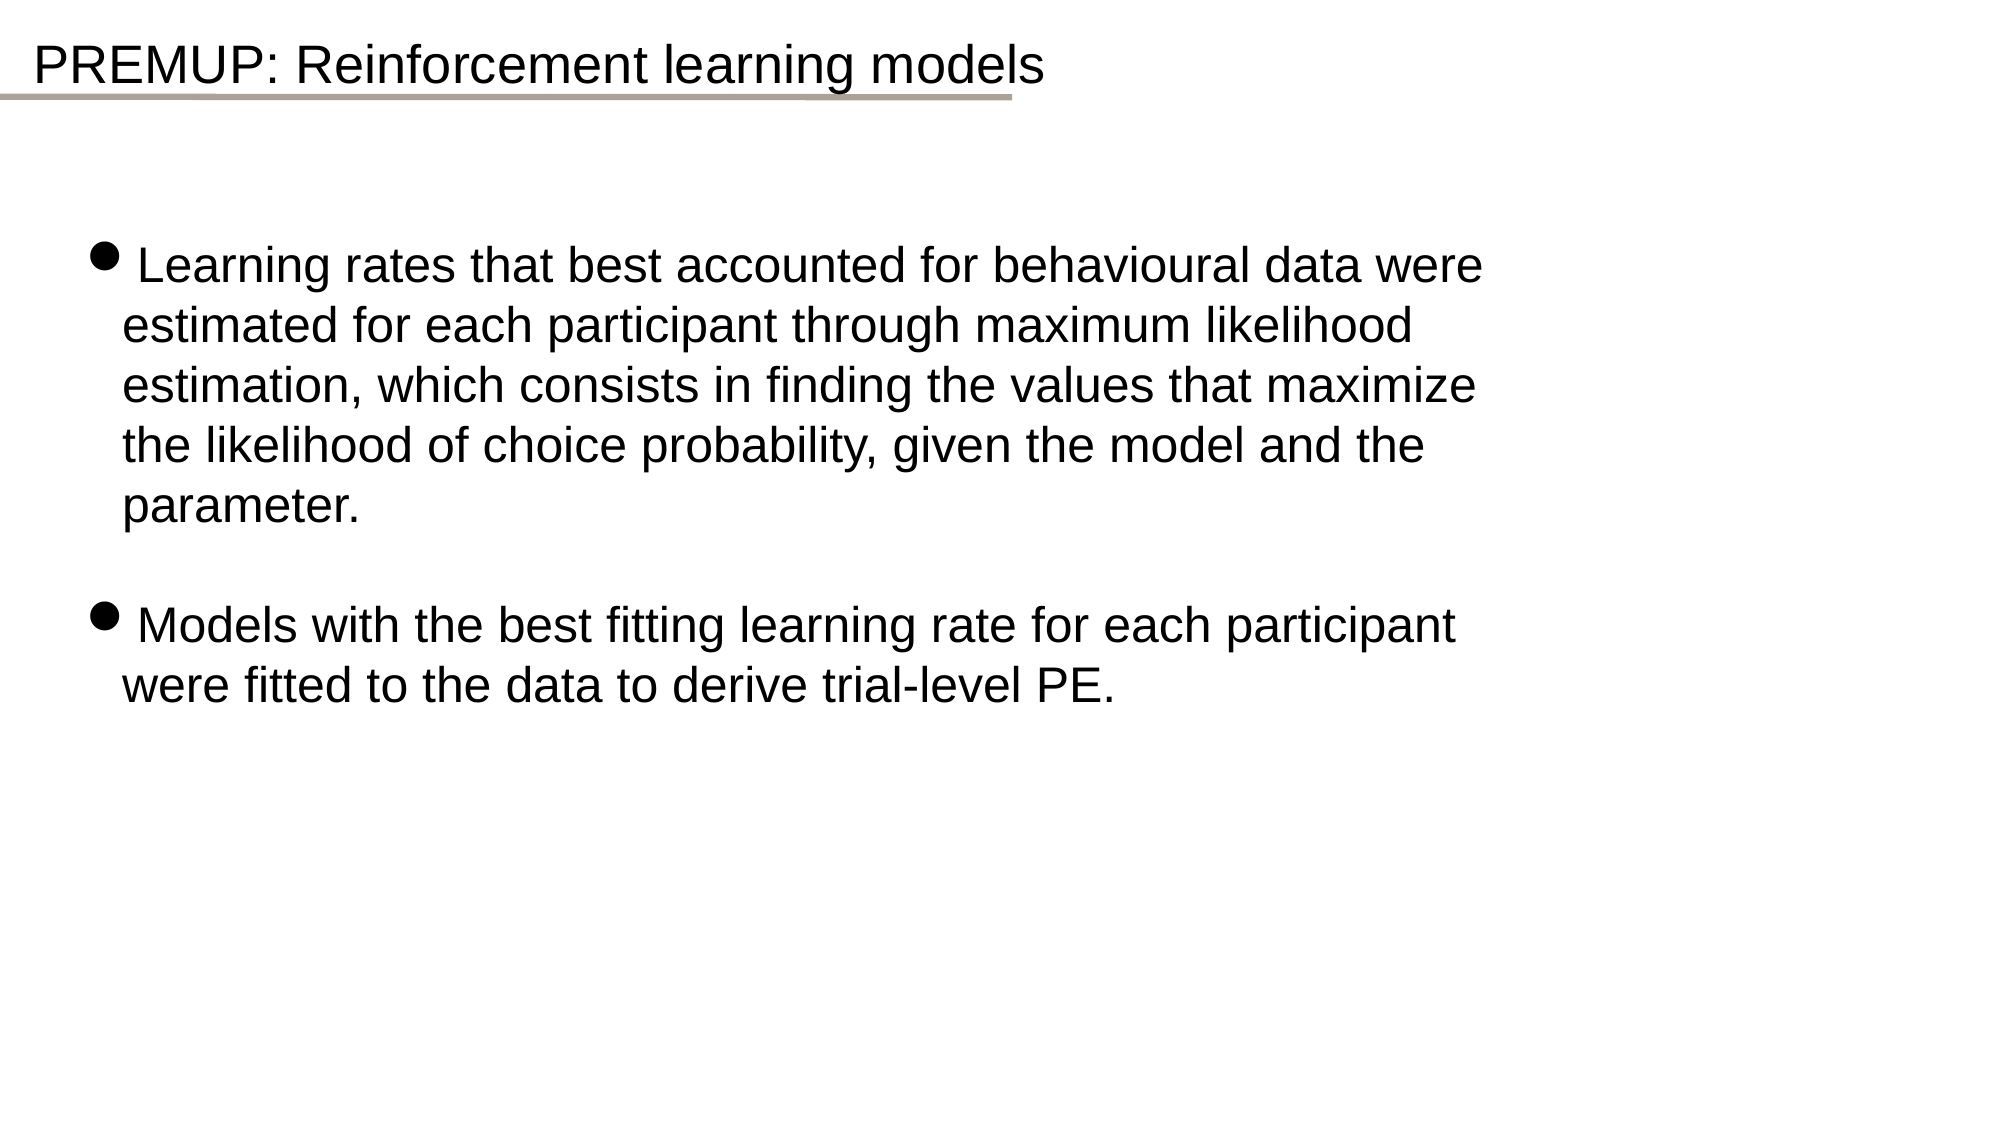

PREMUP: Reinforcement learning models
Learning rates that best accounted for behavioural data were estimated for each participant through maximum likelihood estimation, which consists in finding the values that maximize the likelihood of choice probability, given the model and the parameter.
Models with the best fitting learning rate for each participant were fitted to the data to derive trial-level PE.